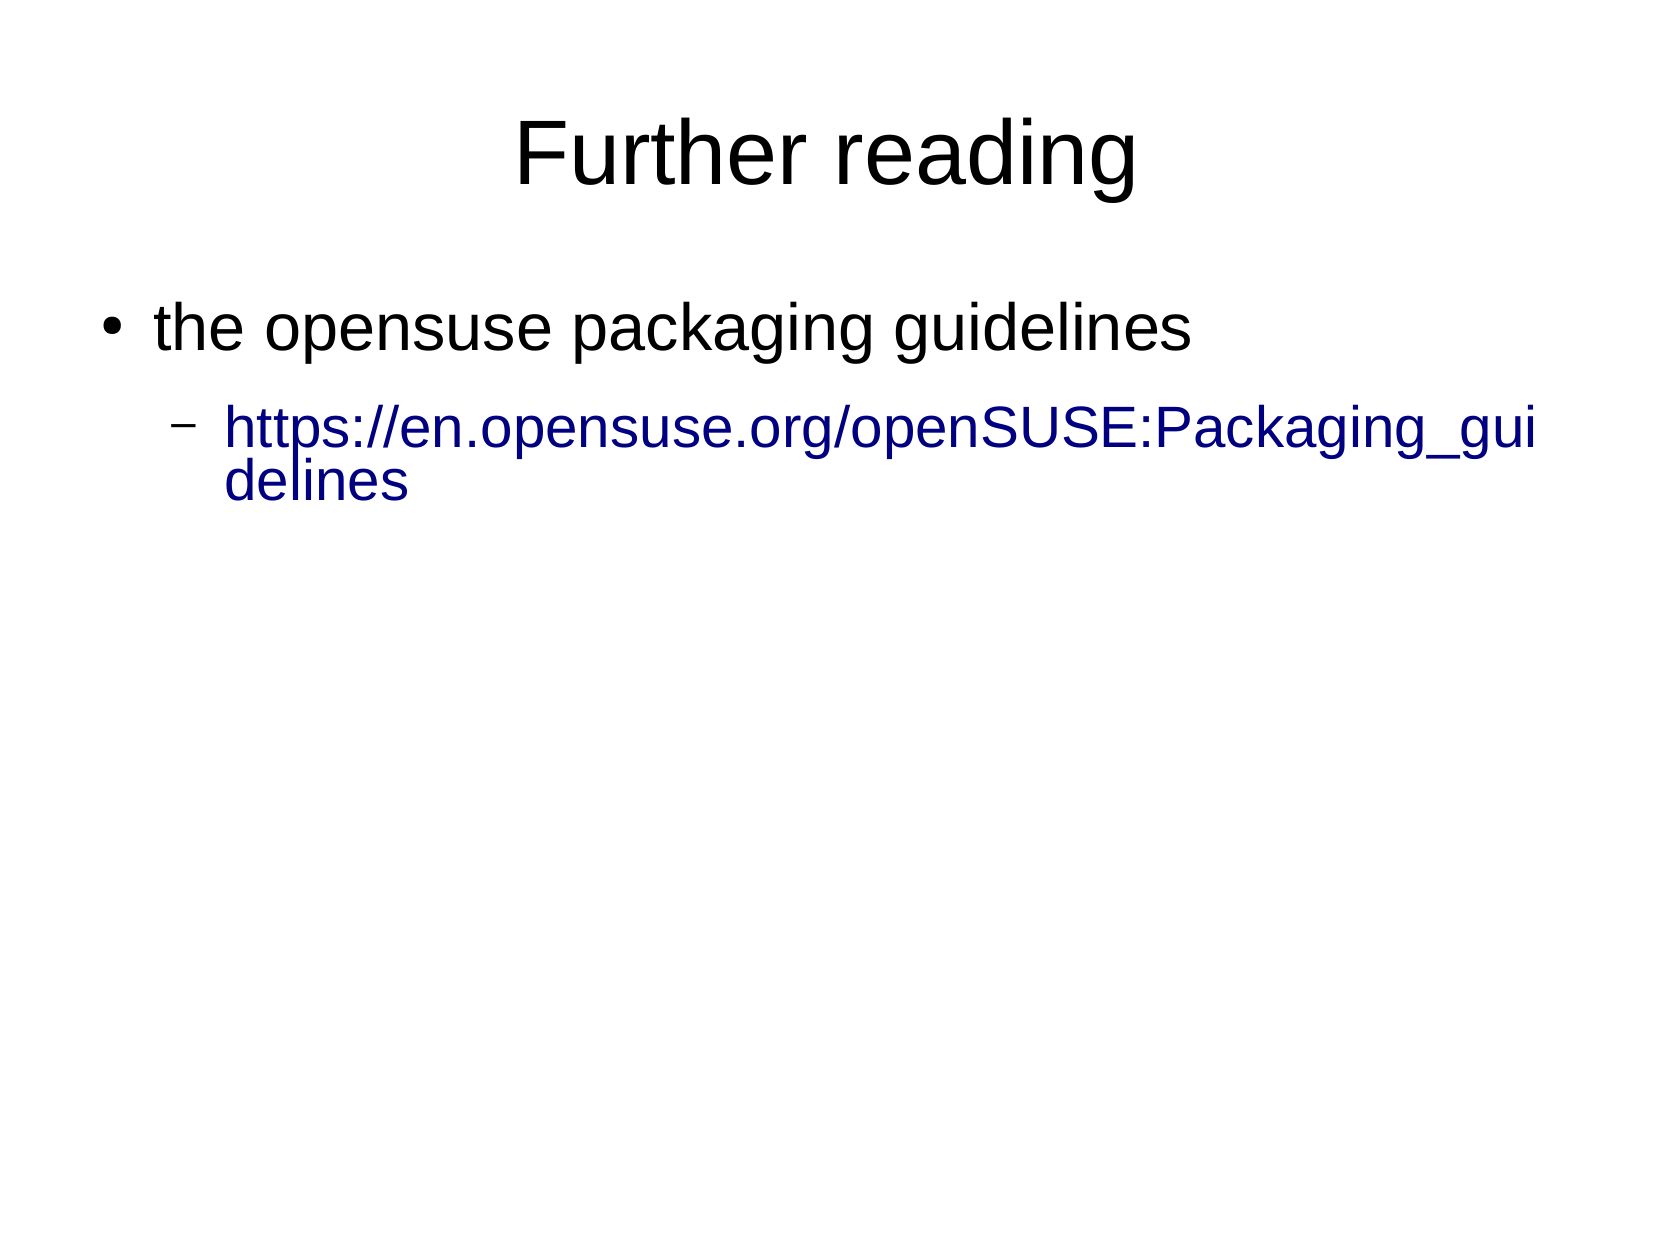

# Further reading
the opensuse packaging guidelines
https://en.opensuse.org/openSUSE:Packaging_guidelines